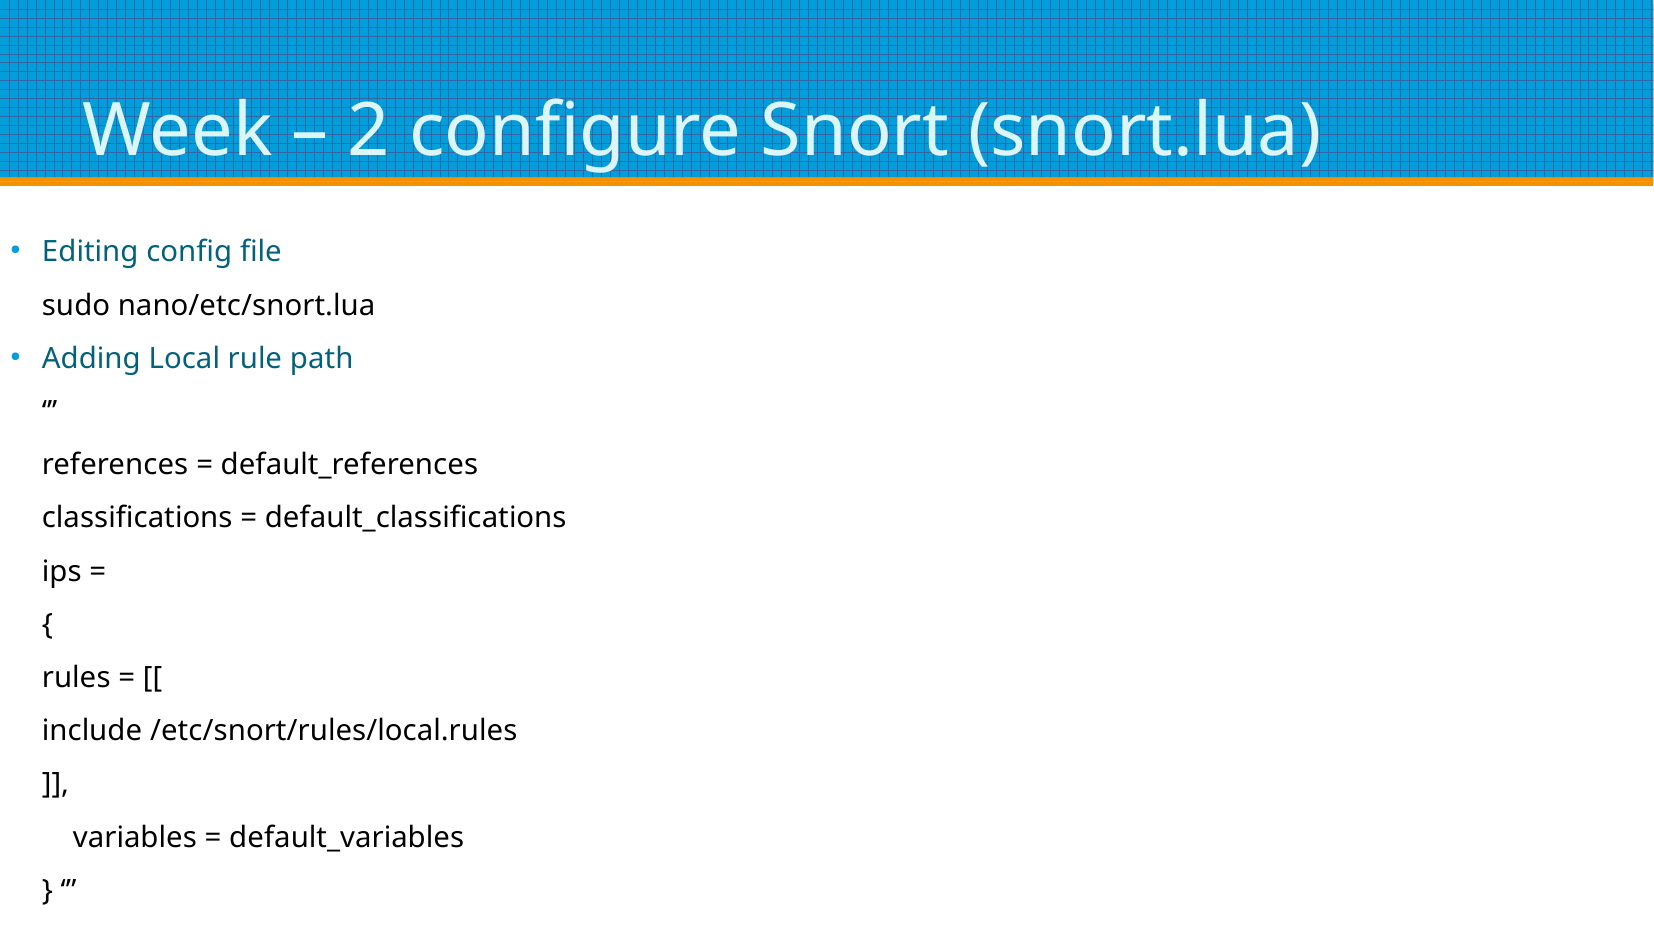

# Week – 2 configure Snort (snort.lua)
Editing config file
sudo nano/etc/snort.lua
Adding Local rule path
‘’’
references = default_references
classifications = default_classifications
ips =
{
rules = [[
include /etc/snort/rules/local.rules
]],
 variables = default_variables
} ‘’’